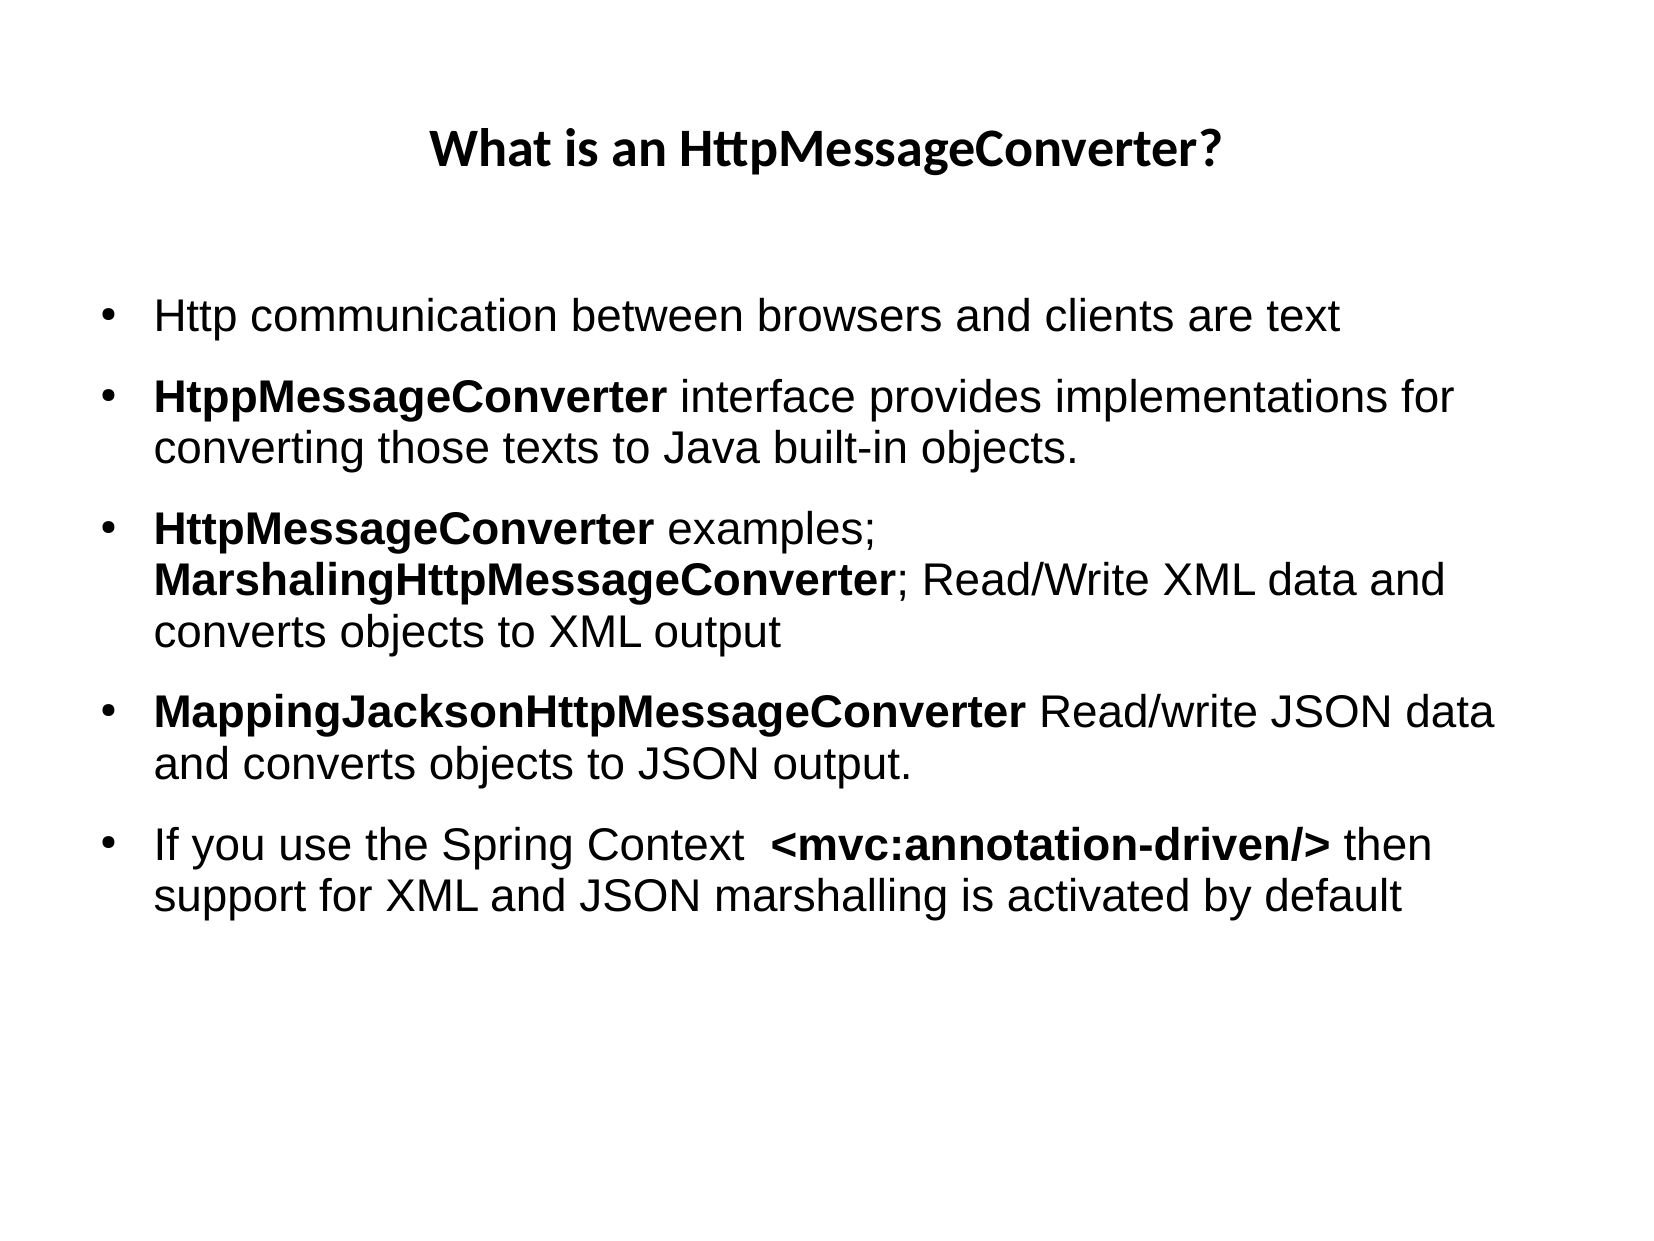

# What is an HttpMessageConverter?
Http communication between browsers and clients are text
HtppMessageConverter interface provides implementations for converting those texts to Java built-in objects.
HttpMessageConverter examples; MarshalingHttpMessageConverter; Read/Write XML data and converts objects to XML output
MappingJacksonHttpMessageConverter Read/write JSON data and converts objects to JSON output.
If you use the Spring Context <mvc:annotation-driven/> then support for XML and JSON marshalling is activated by default